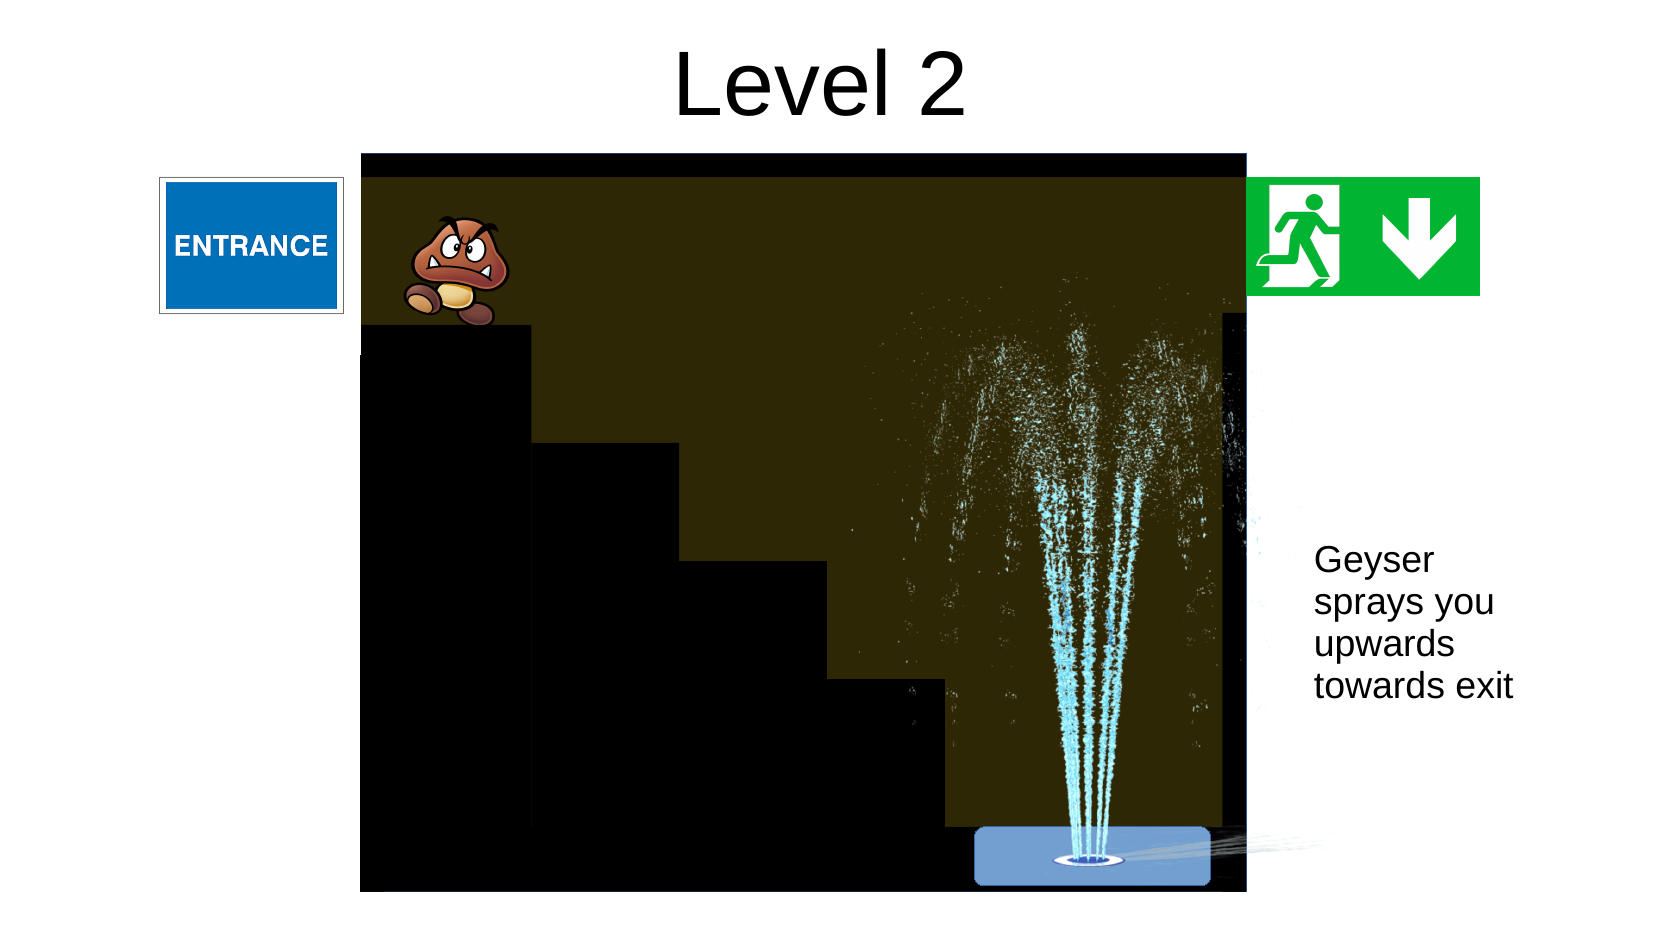

# Level 2
Geyser sprays you upwards towards exit